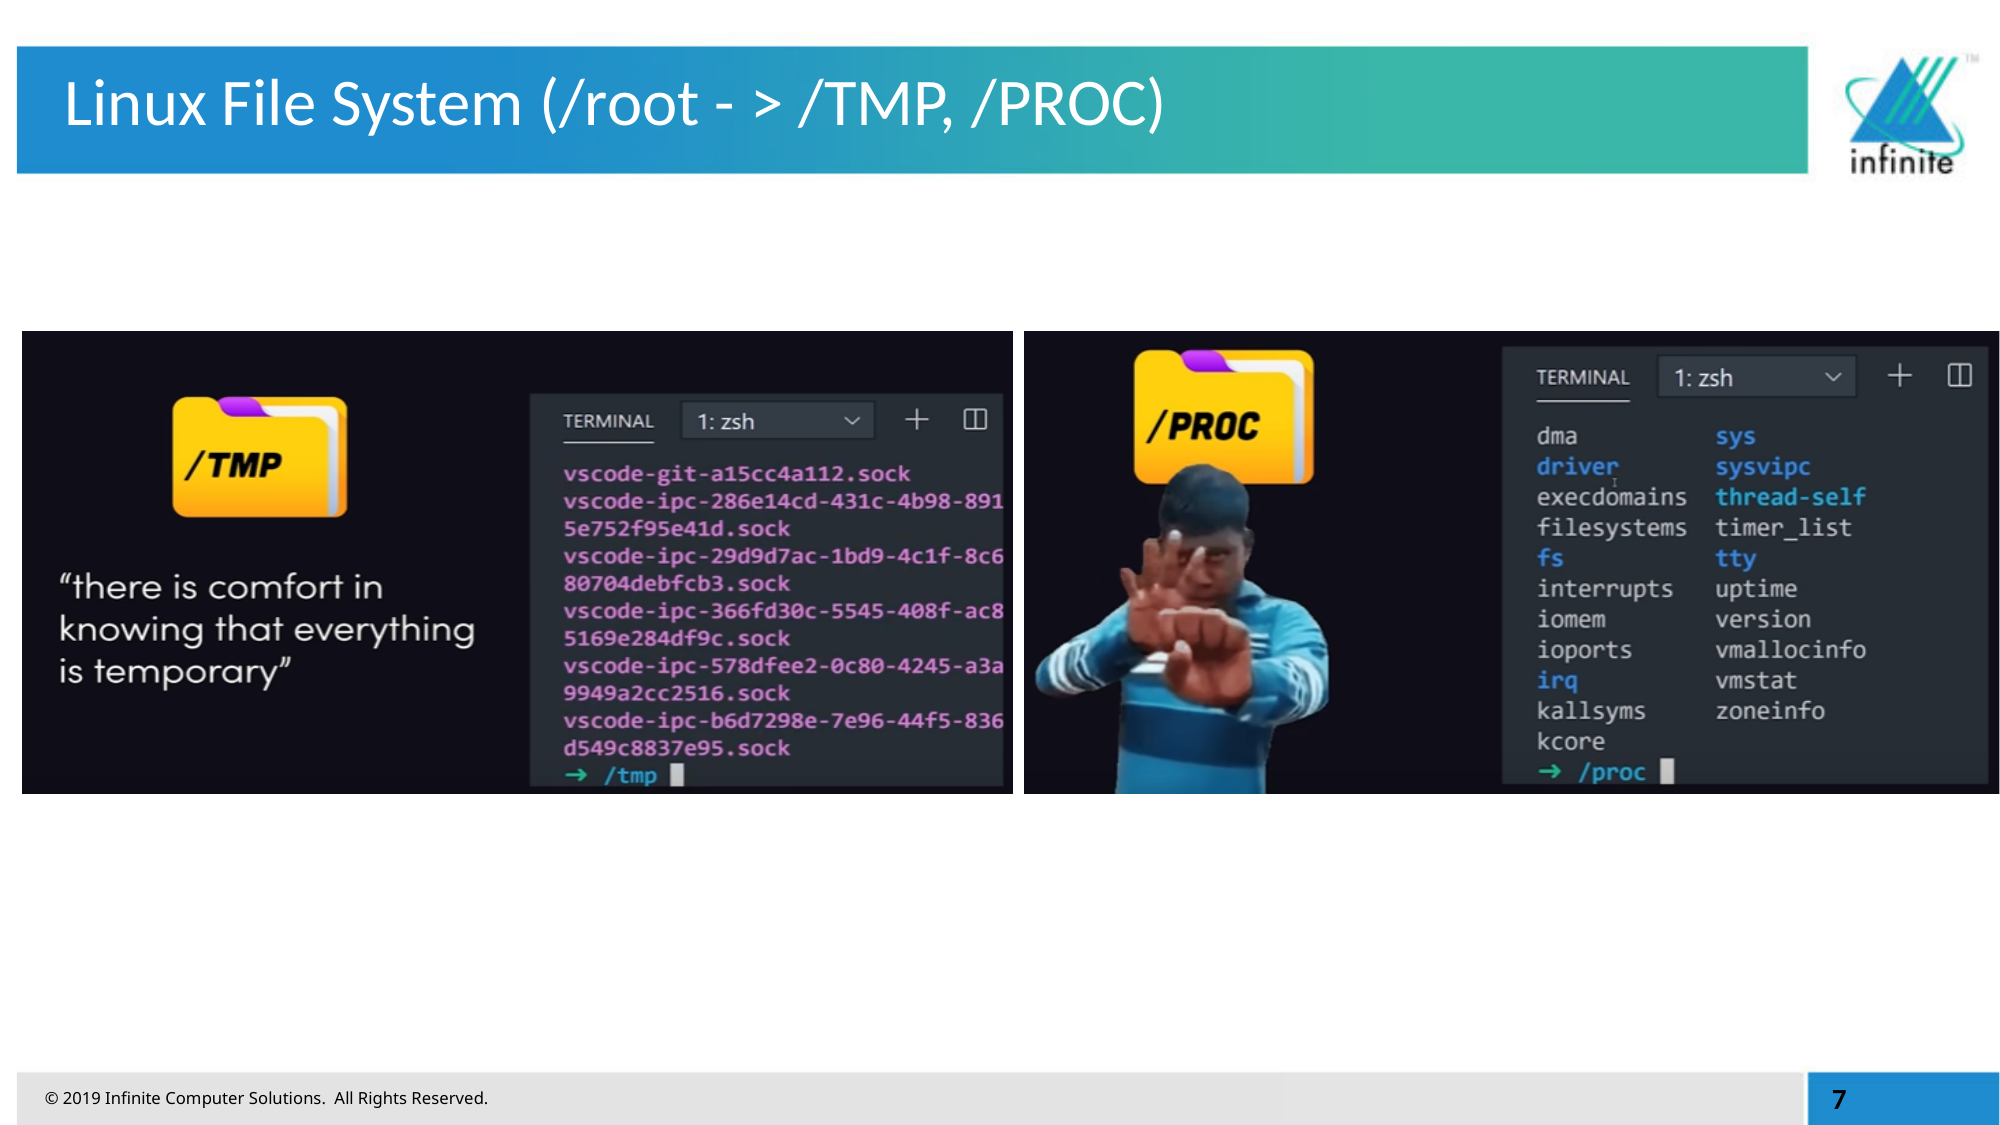

# Linux File System (/root - > /TMP, /PROC)